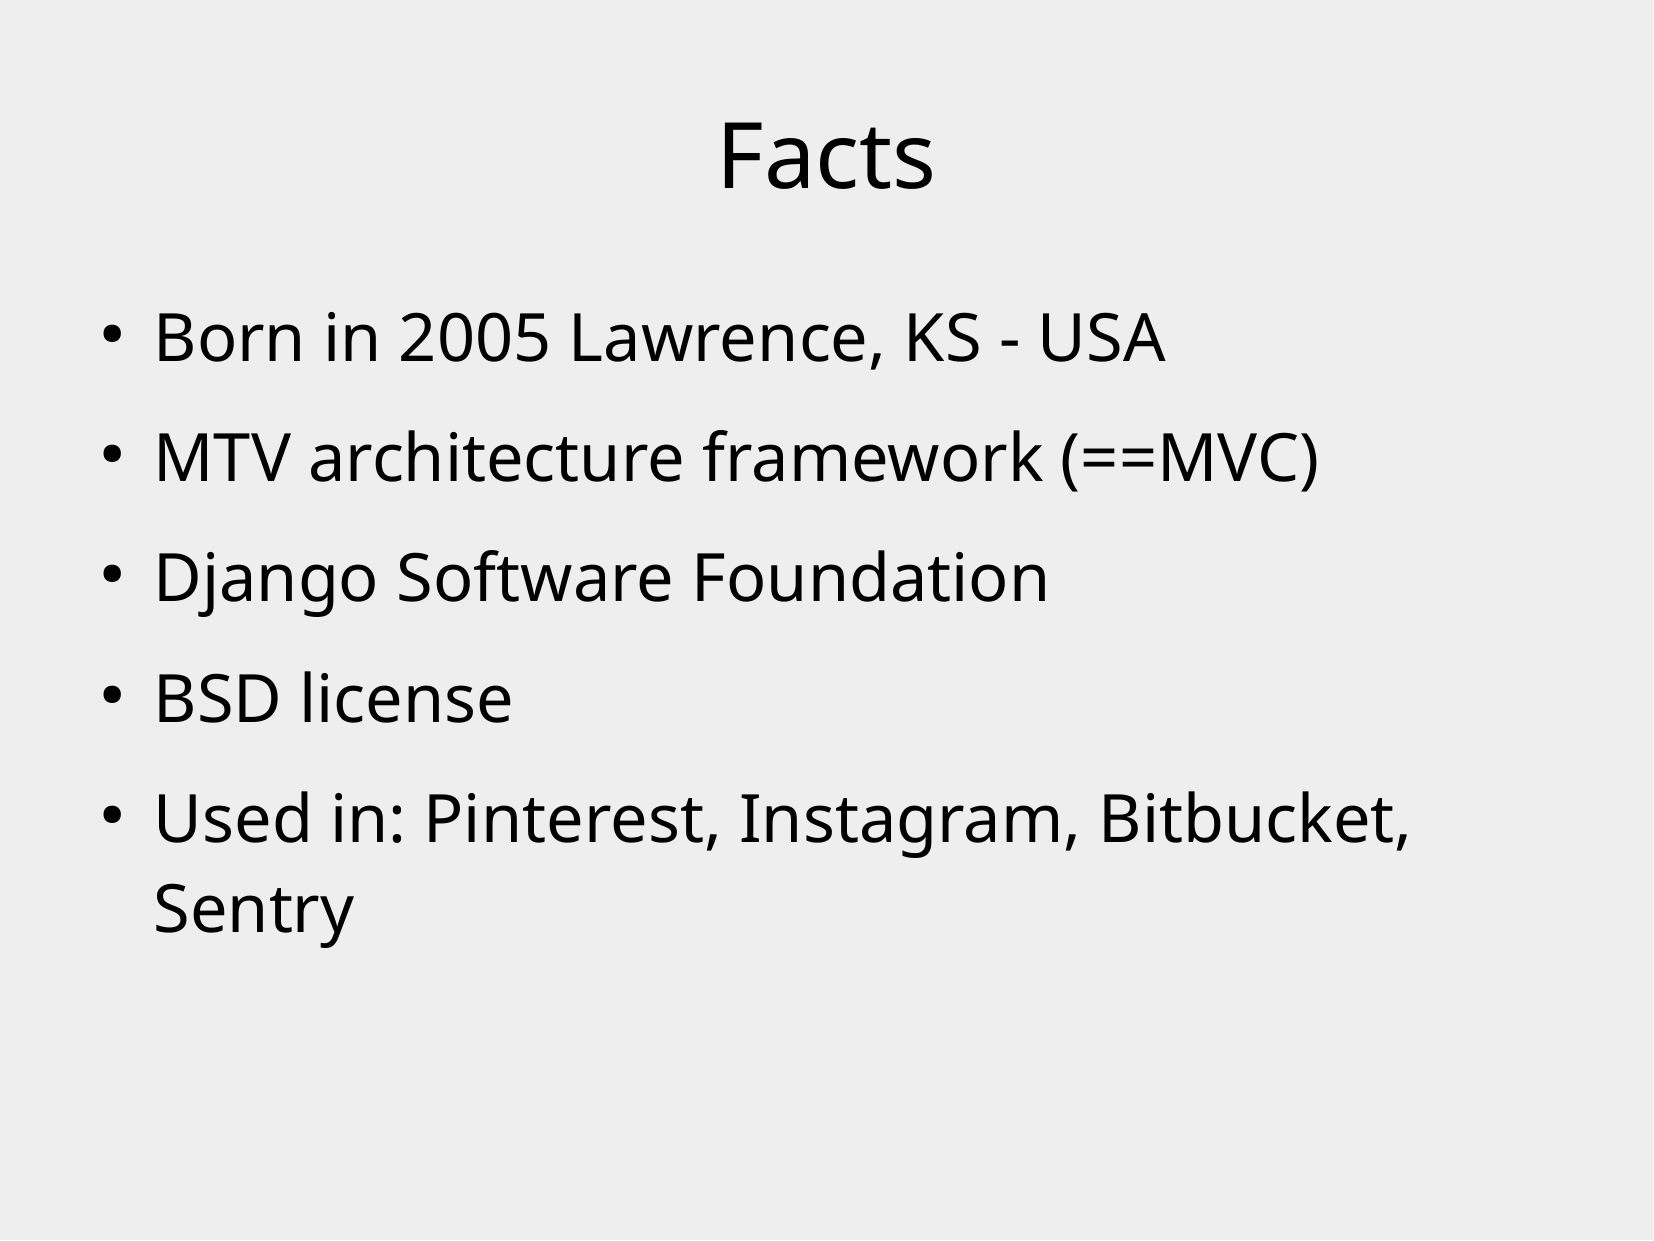

# Facts
Born in 2005 Lawrence, KS - USA
MTV architecture framework (==MVC)
Django Software Foundation
BSD license
Used in: Pinterest, Instagram, Bitbucket, Sentry